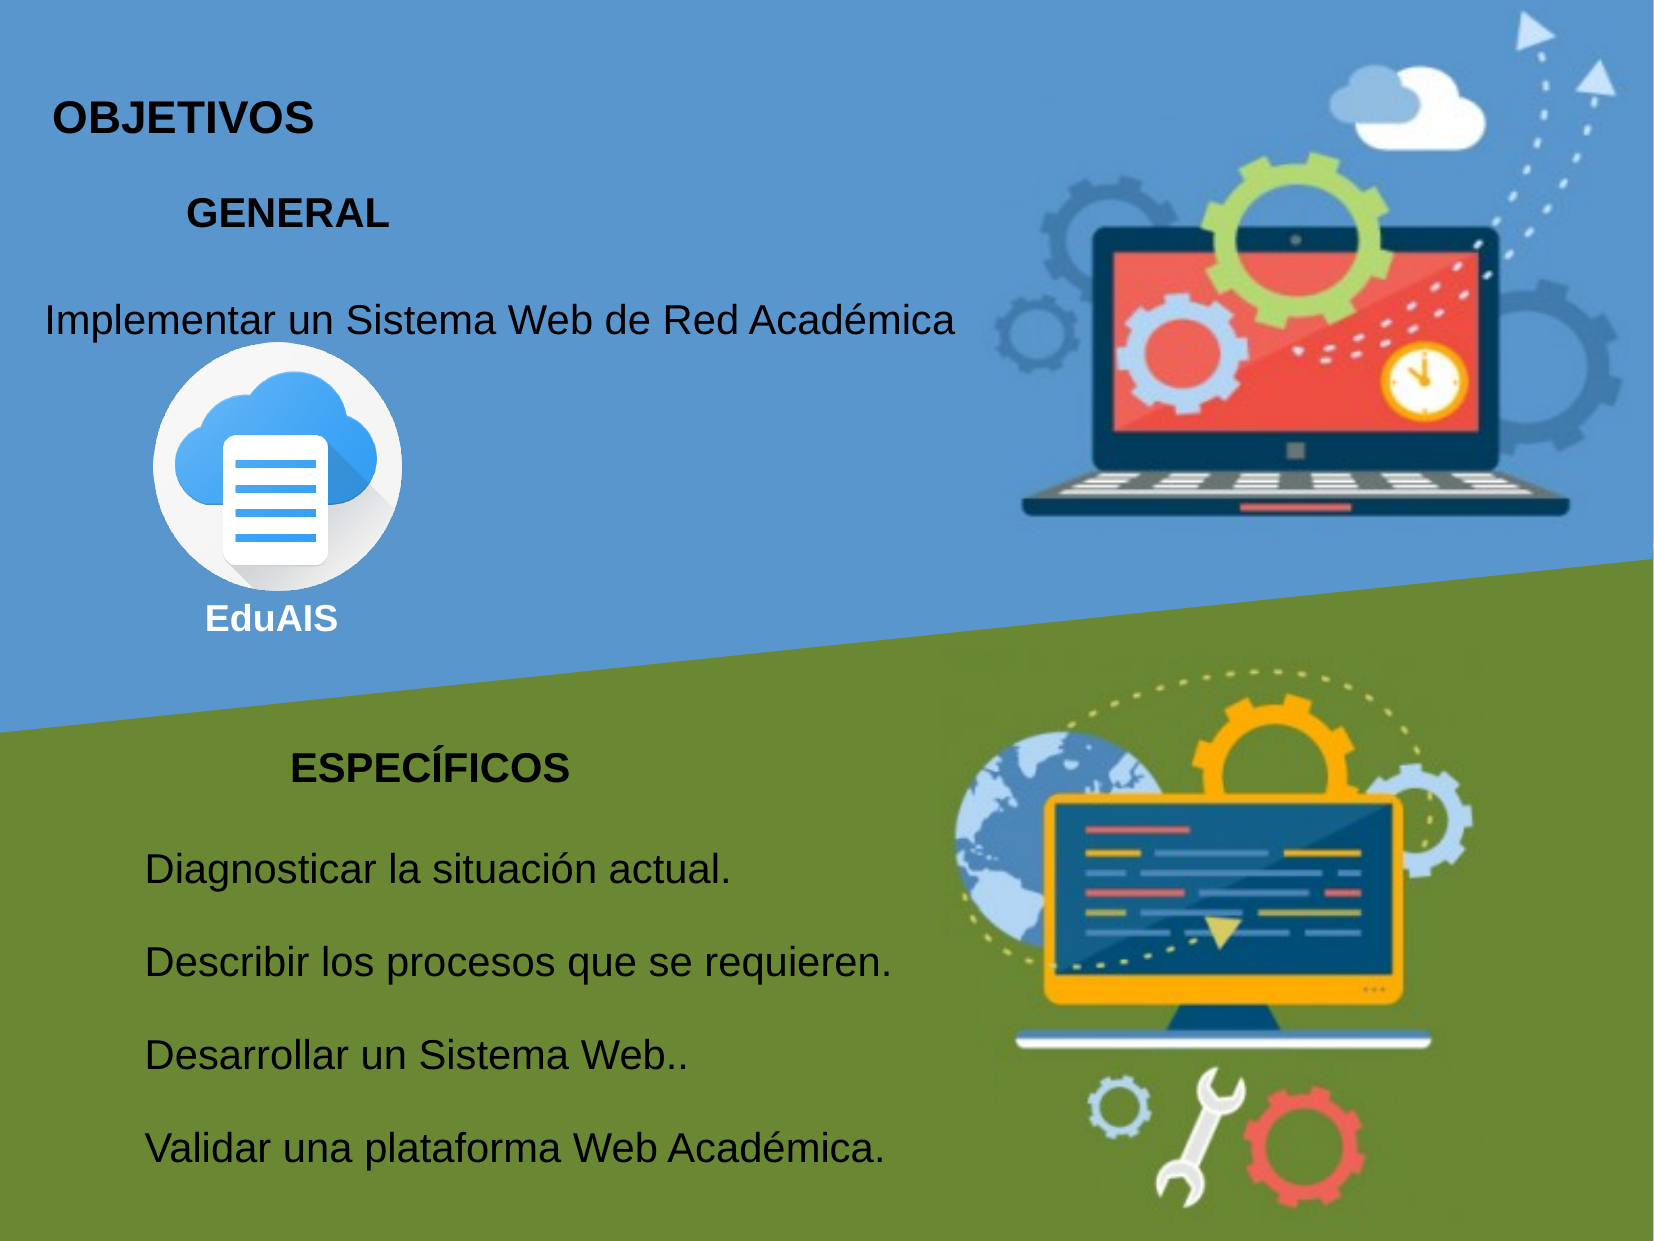

OBJETIVOS
GENERAL
Implementar un Sistema Web de Red Académica
EduAIS
ESPECÍFICOS
Diagnosticar la situación actual.
Describir los procesos que se requieren.
Desarrollar un Sistema Web..
Validar una plataforma Web Académica.